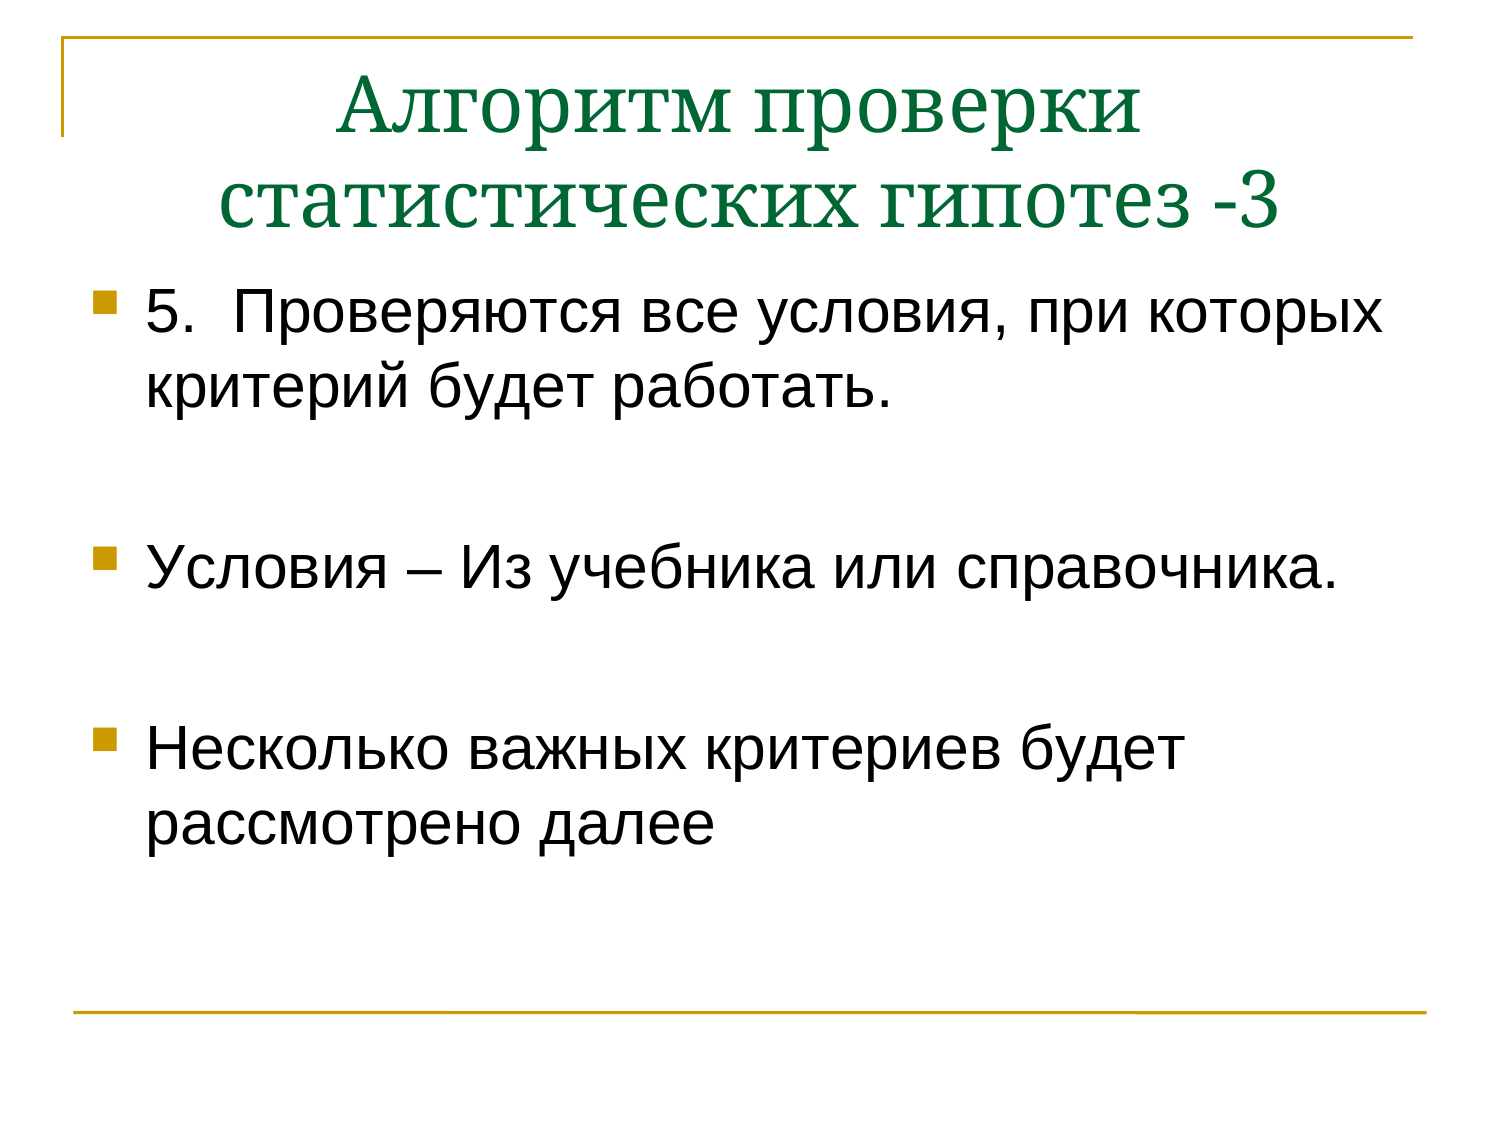

# Алгоритм проверки статистических гипотез -3
5. Проверяются все условия, при которых критерий будет работать.
Условия – Из учебника или справочника.
Несколько важных критериев будет рассмотрено далее